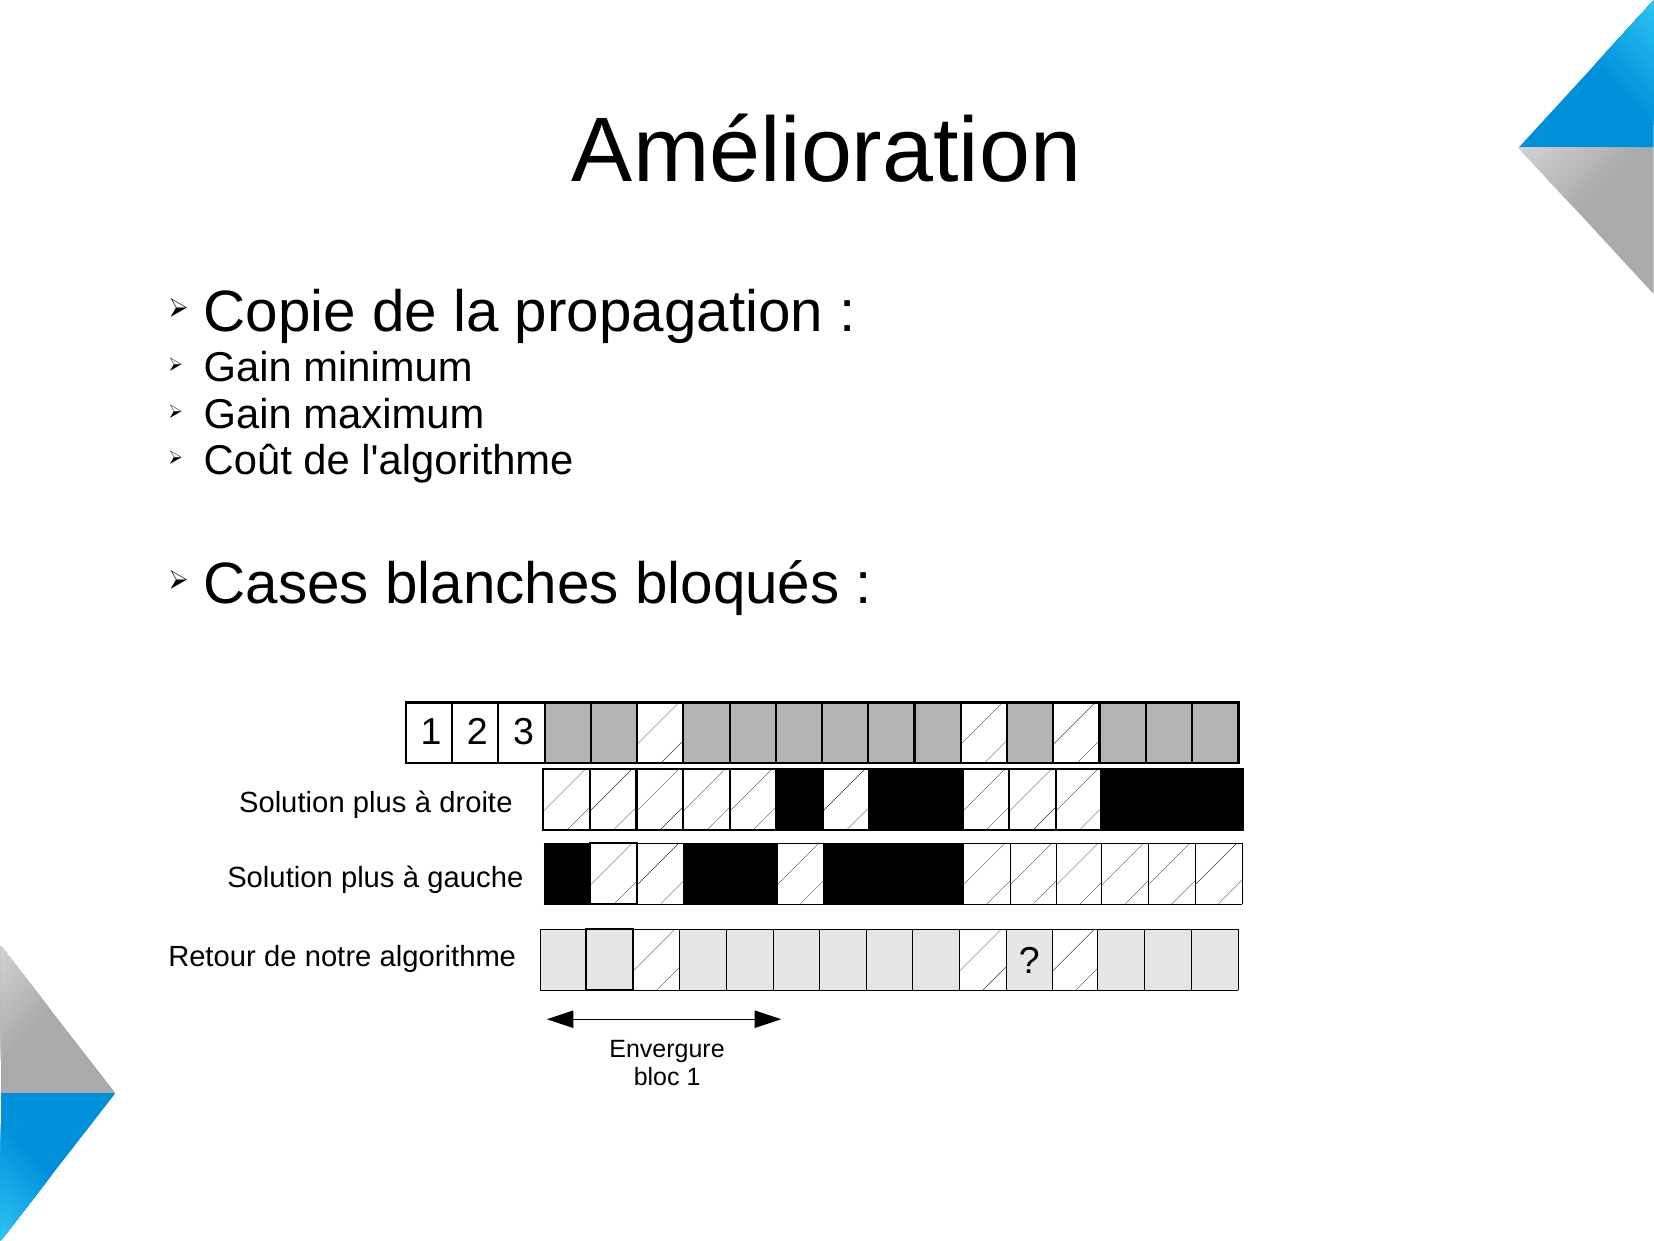

Amélioration
Copie de la propagation :
Gain minimum
Gain maximum
Coût de l'algorithme
#
Cases blanches bloqués :
| 1 | 2 | 3 | | | | | | | | | | | | | | | |
| --- | --- | --- | --- | --- | --- | --- | --- | --- | --- | --- | --- | --- | --- | --- | --- | --- | --- |
| | | | | | | | | | | | | | | |
| --- | --- | --- | --- | --- | --- | --- | --- | --- | --- | --- | --- | --- | --- | --- |
Solution plus à droite
| | | | | | | | | | | | | | | |
| --- | --- | --- | --- | --- | --- | --- | --- | --- | --- | --- | --- | --- | --- | --- |
Solution plus à gauche
| | | | | | | | | | | | | | | |
| --- | --- | --- | --- | --- | --- | --- | --- | --- | --- | --- | --- | --- | --- | --- |
?
Retour de notre algorithme
Envergure bloc 1